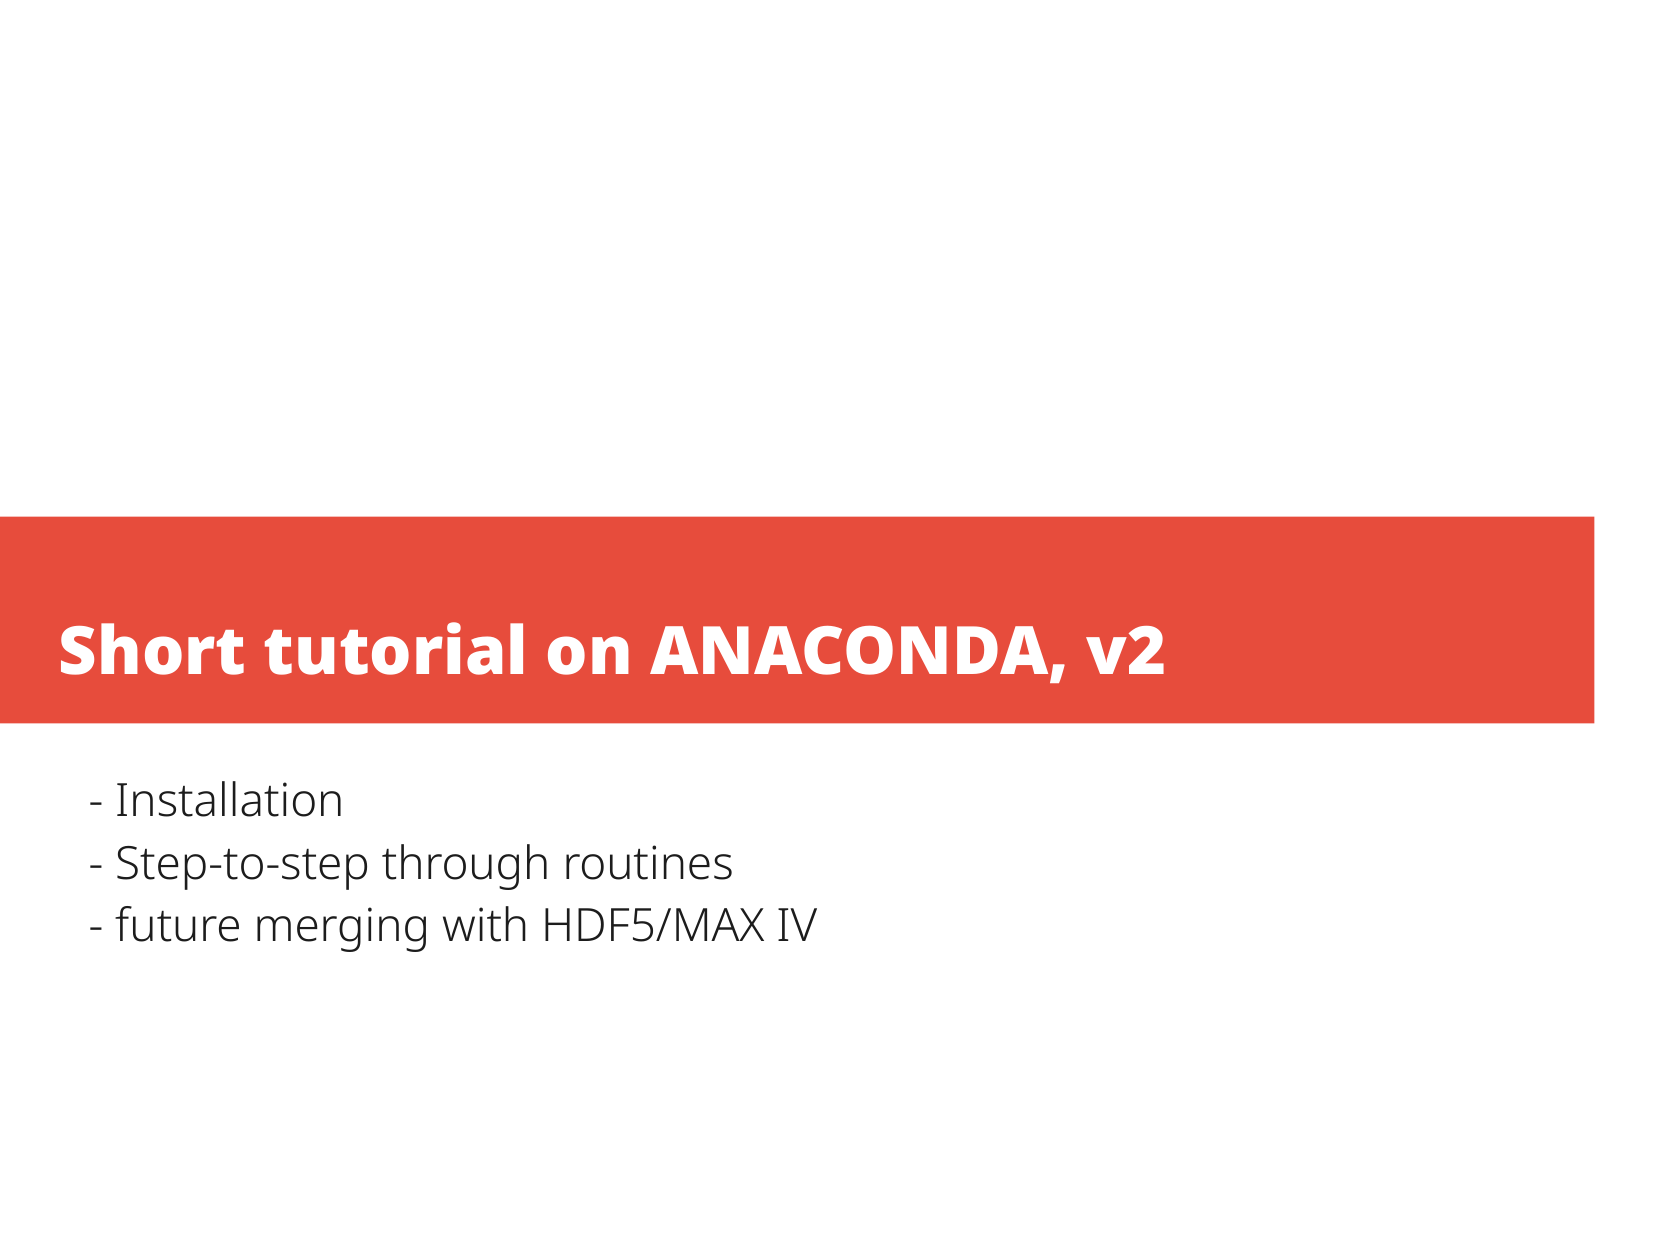

# Short tutorial on ANACONDA, v2
- Installation
- Step-to-step through routines
- future merging with HDF5/MAX IV